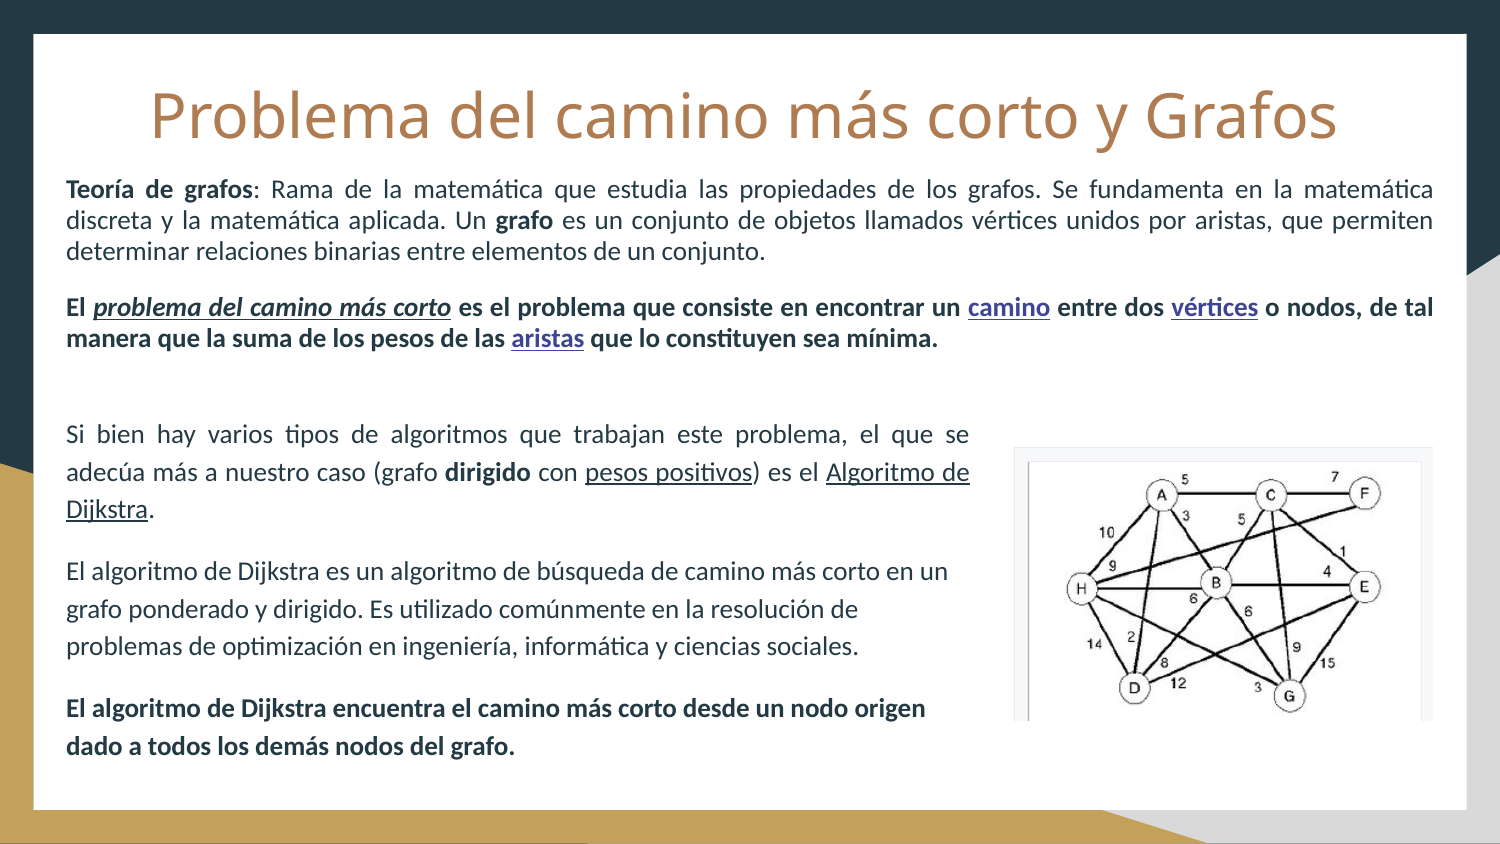

# Problema del camino más corto y Grafos
Teoría de grafos: Rama de la matemática que estudia las propiedades de los grafos. Se fundamenta en la matemática discreta y la matemática aplicada. Un grafo es un conjunto de objetos llamados vértices unidos por aristas, que permiten determinar relaciones binarias entre elementos de un conjunto.
El problema del camino más corto es el problema que consiste en encontrar un camino entre dos vértices o nodos, de tal manera que la suma de los pesos de las aristas que lo constituyen sea mínima.
Si bien hay varios tipos de algoritmos que trabajan este problema, el que se adecúa más a nuestro caso (grafo dirigido con pesos positivos) es el Algoritmo de Dijkstra.
El algoritmo de Dijkstra es un algoritmo de búsqueda de camino más corto en un grafo ponderado y dirigido. Es utilizado comúnmente en la resolución de problemas de optimización en ingeniería, informática y ciencias sociales.
El algoritmo de Dijkstra encuentra el camino más corto desde un nodo origen dado a todos los demás nodos del grafo.